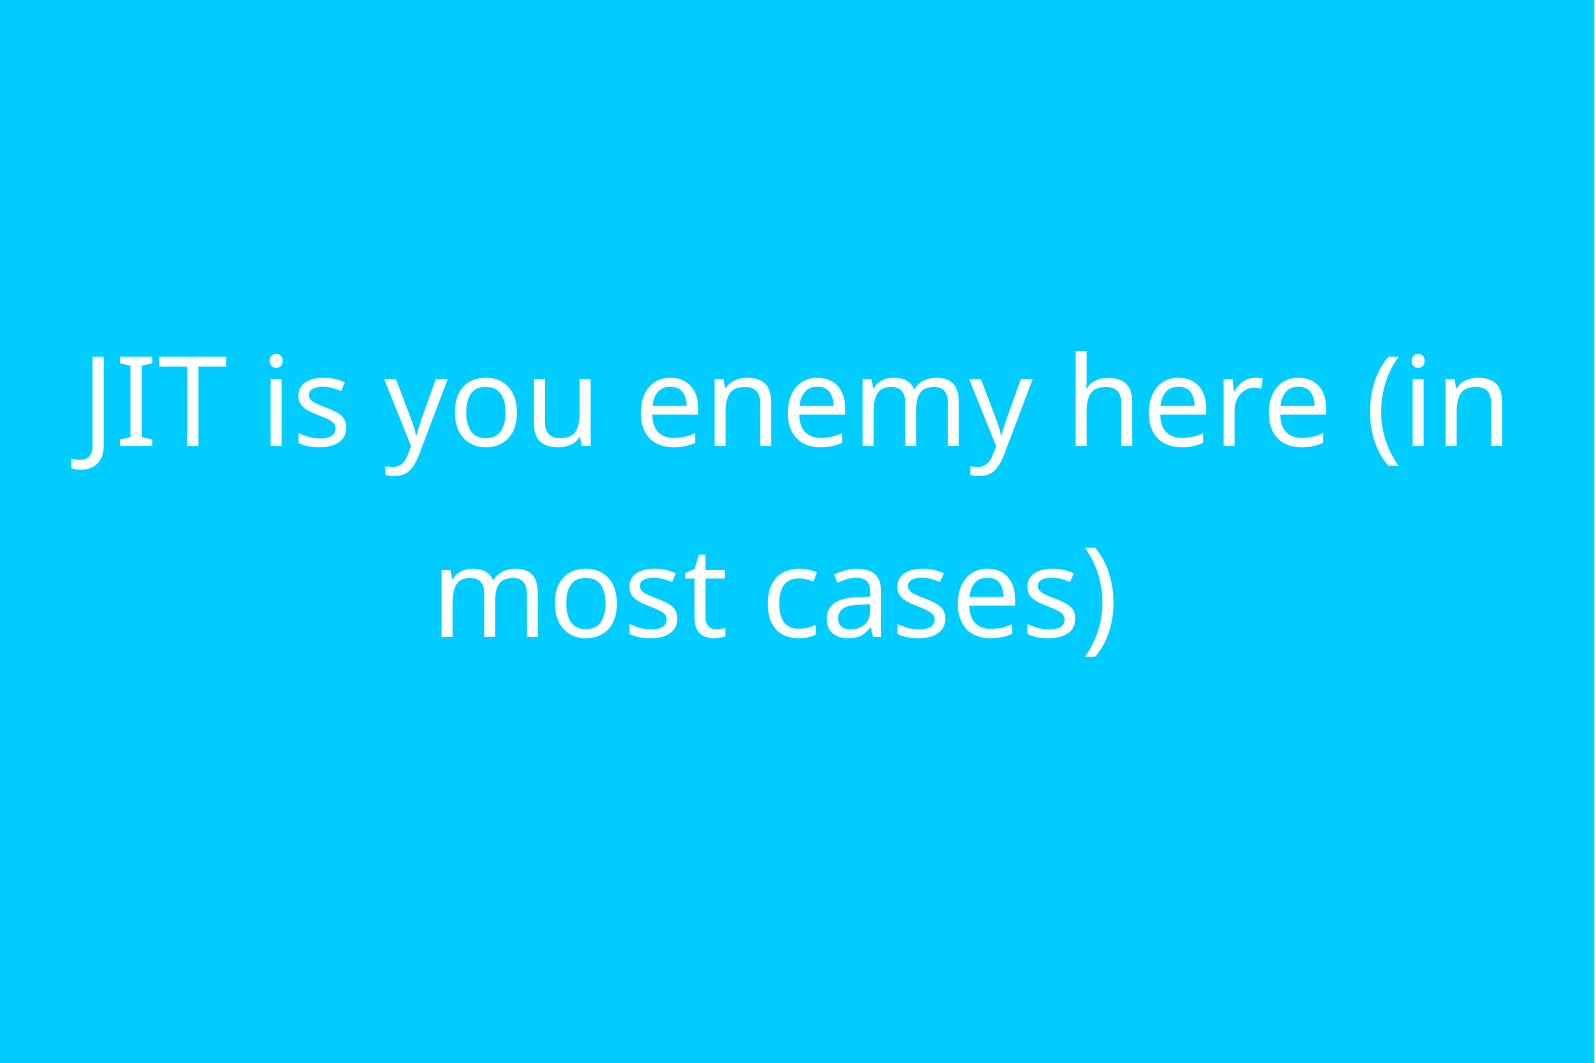

JIT is you enemy here (in most cases)